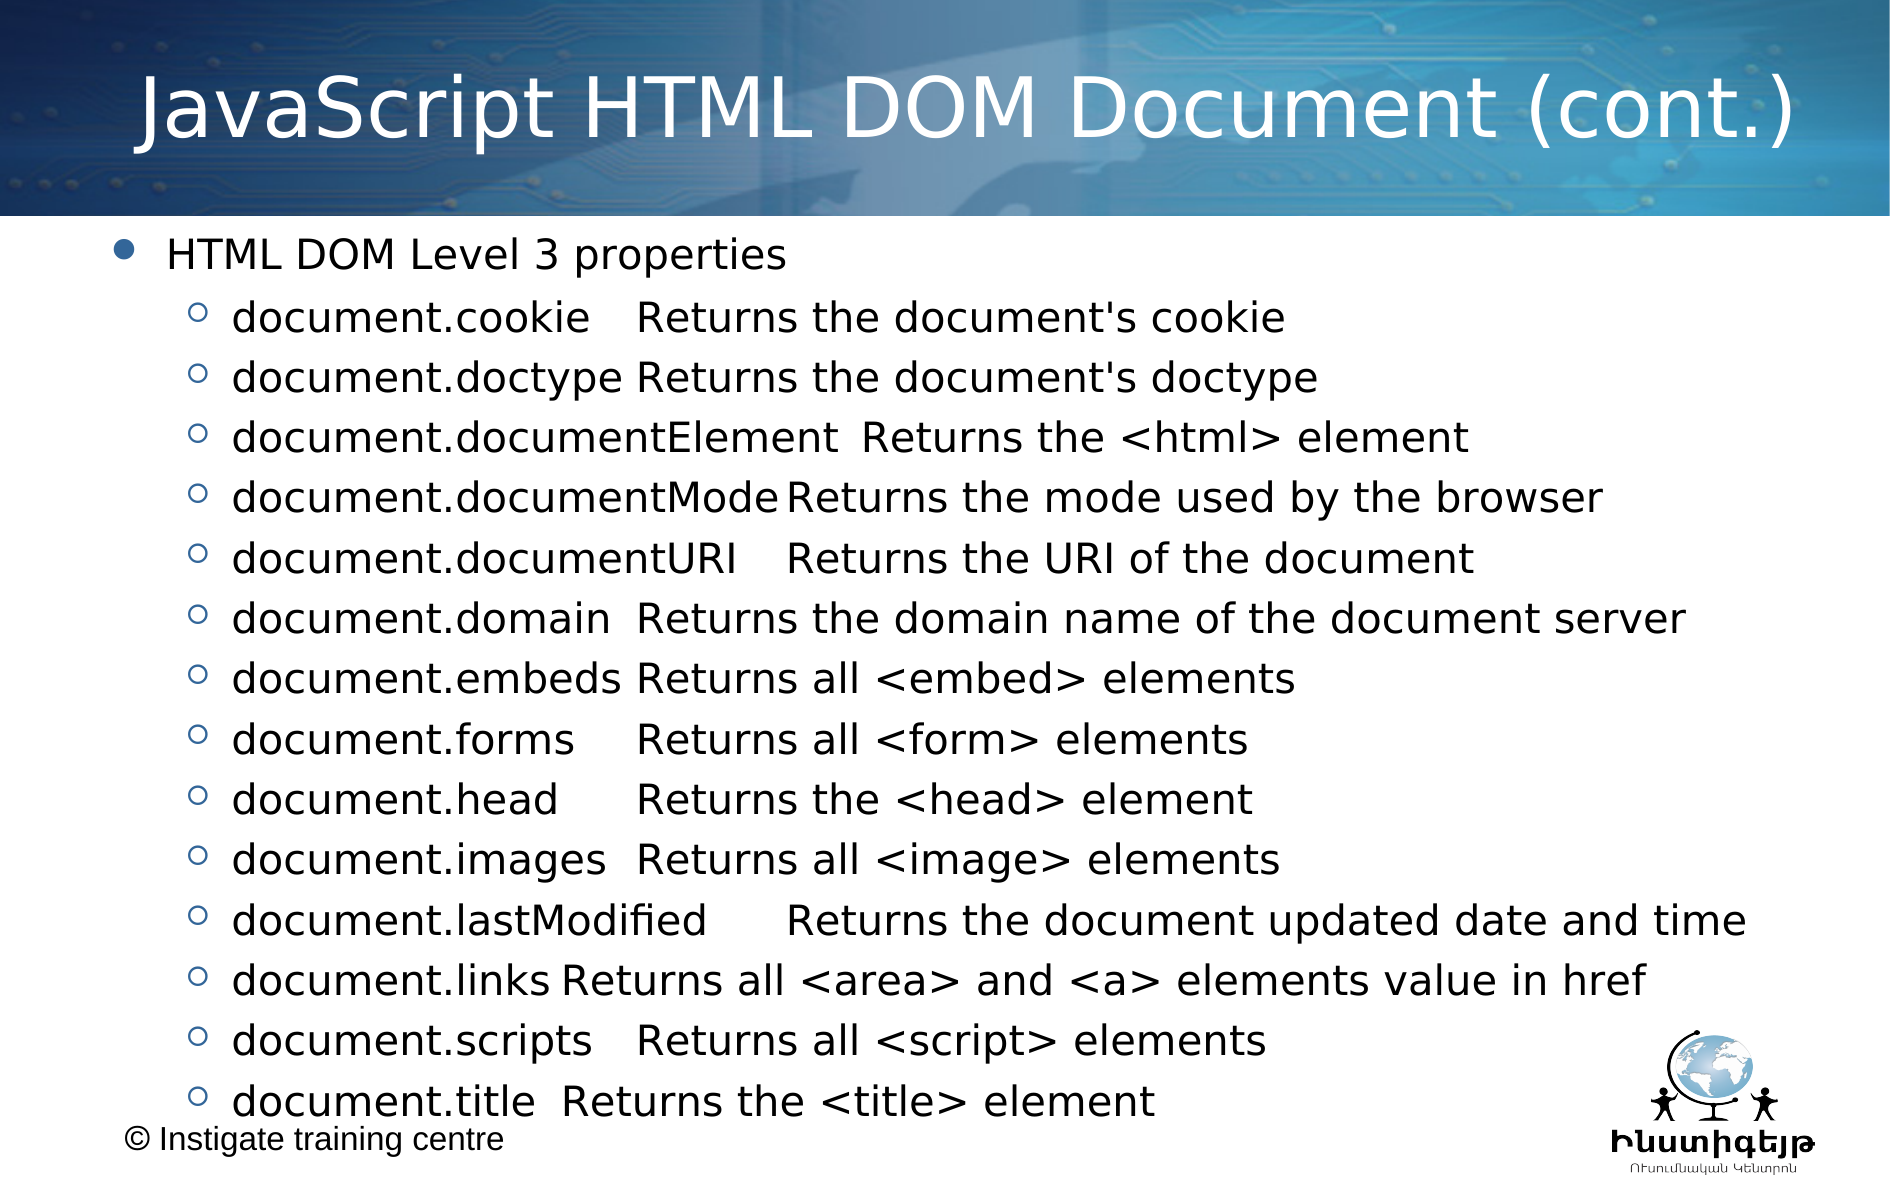

JavaScript HTML DOM Document (cont.)
# HTML DOM Level 3 properties
document.cookie	Returns the document's cookie
document.doctype	Returns the document's doctype
document.documentElement	Returns the <html> element
document.documentMode	Returns the mode used by the browser
document.documentURI	Returns the URI of the document
document.domain	Returns the domain name of the document server
document.embeds	Returns all <embed> elements
document.forms	Returns all <form> elements
document.head		Returns the <head> element
document.images	Returns all <image> elements
document.lastModified		Returns the document updated date and time
document.links	Returns all <area> and <a> elements value in href
document.scripts	Returns all <script> elements
document.title	Returns the <title> element